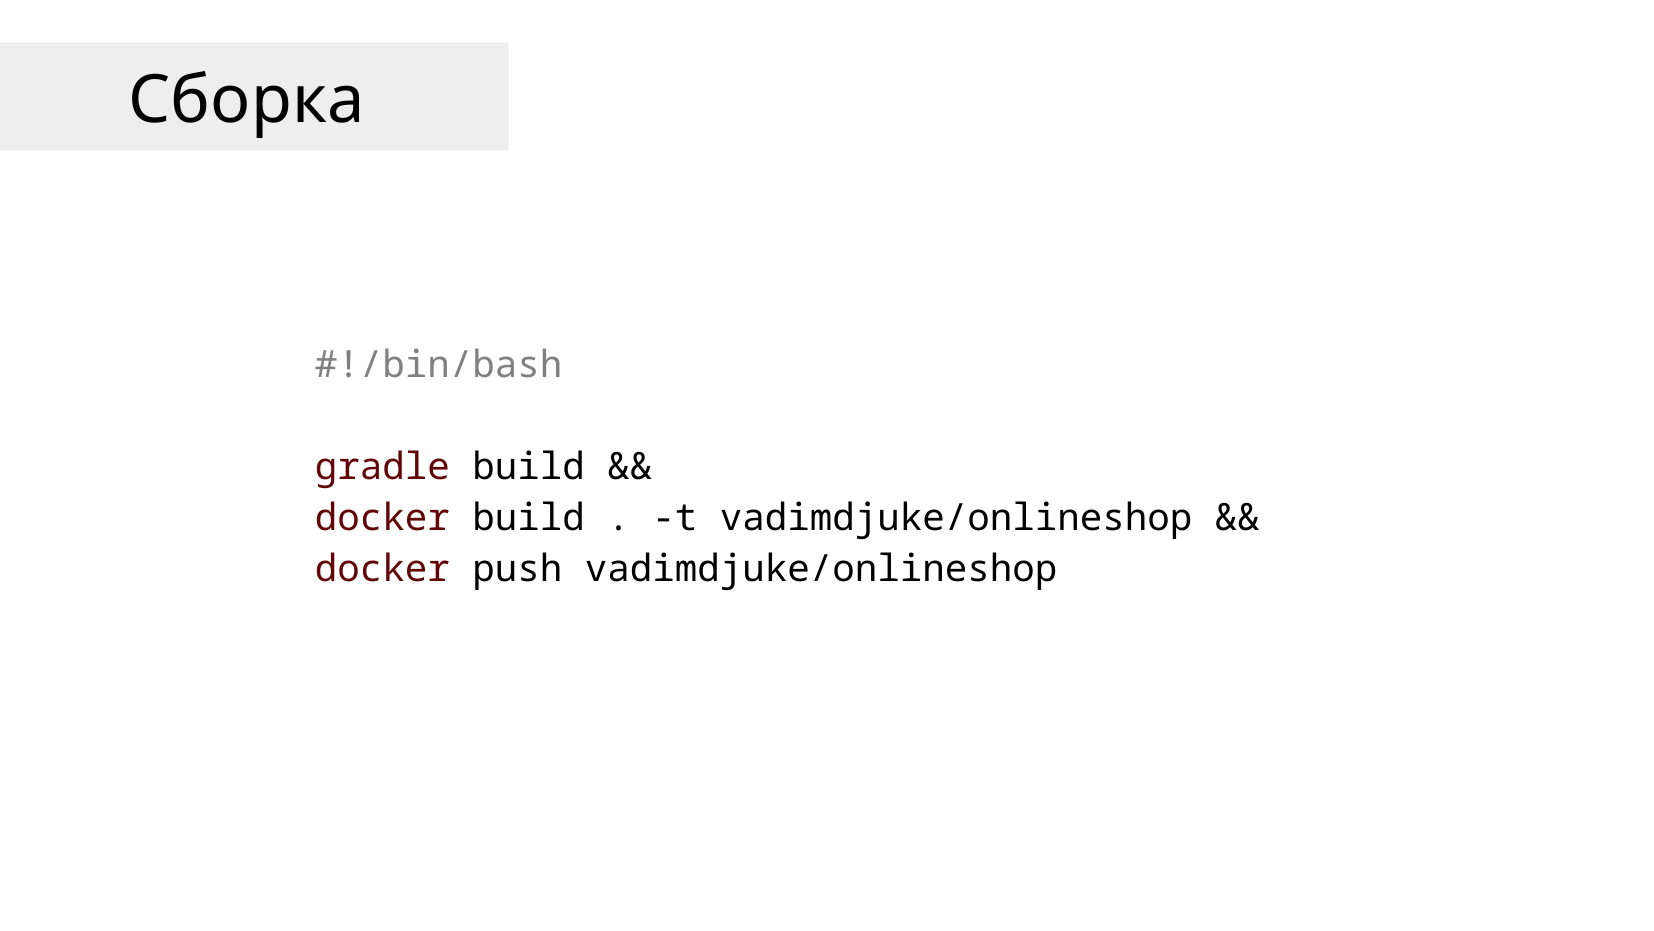

# Сборка
#!/bin/bash
gradle build &&
docker build . -t vadimdjuke/onlineshop &&
docker push vadimdjuke/onlineshop